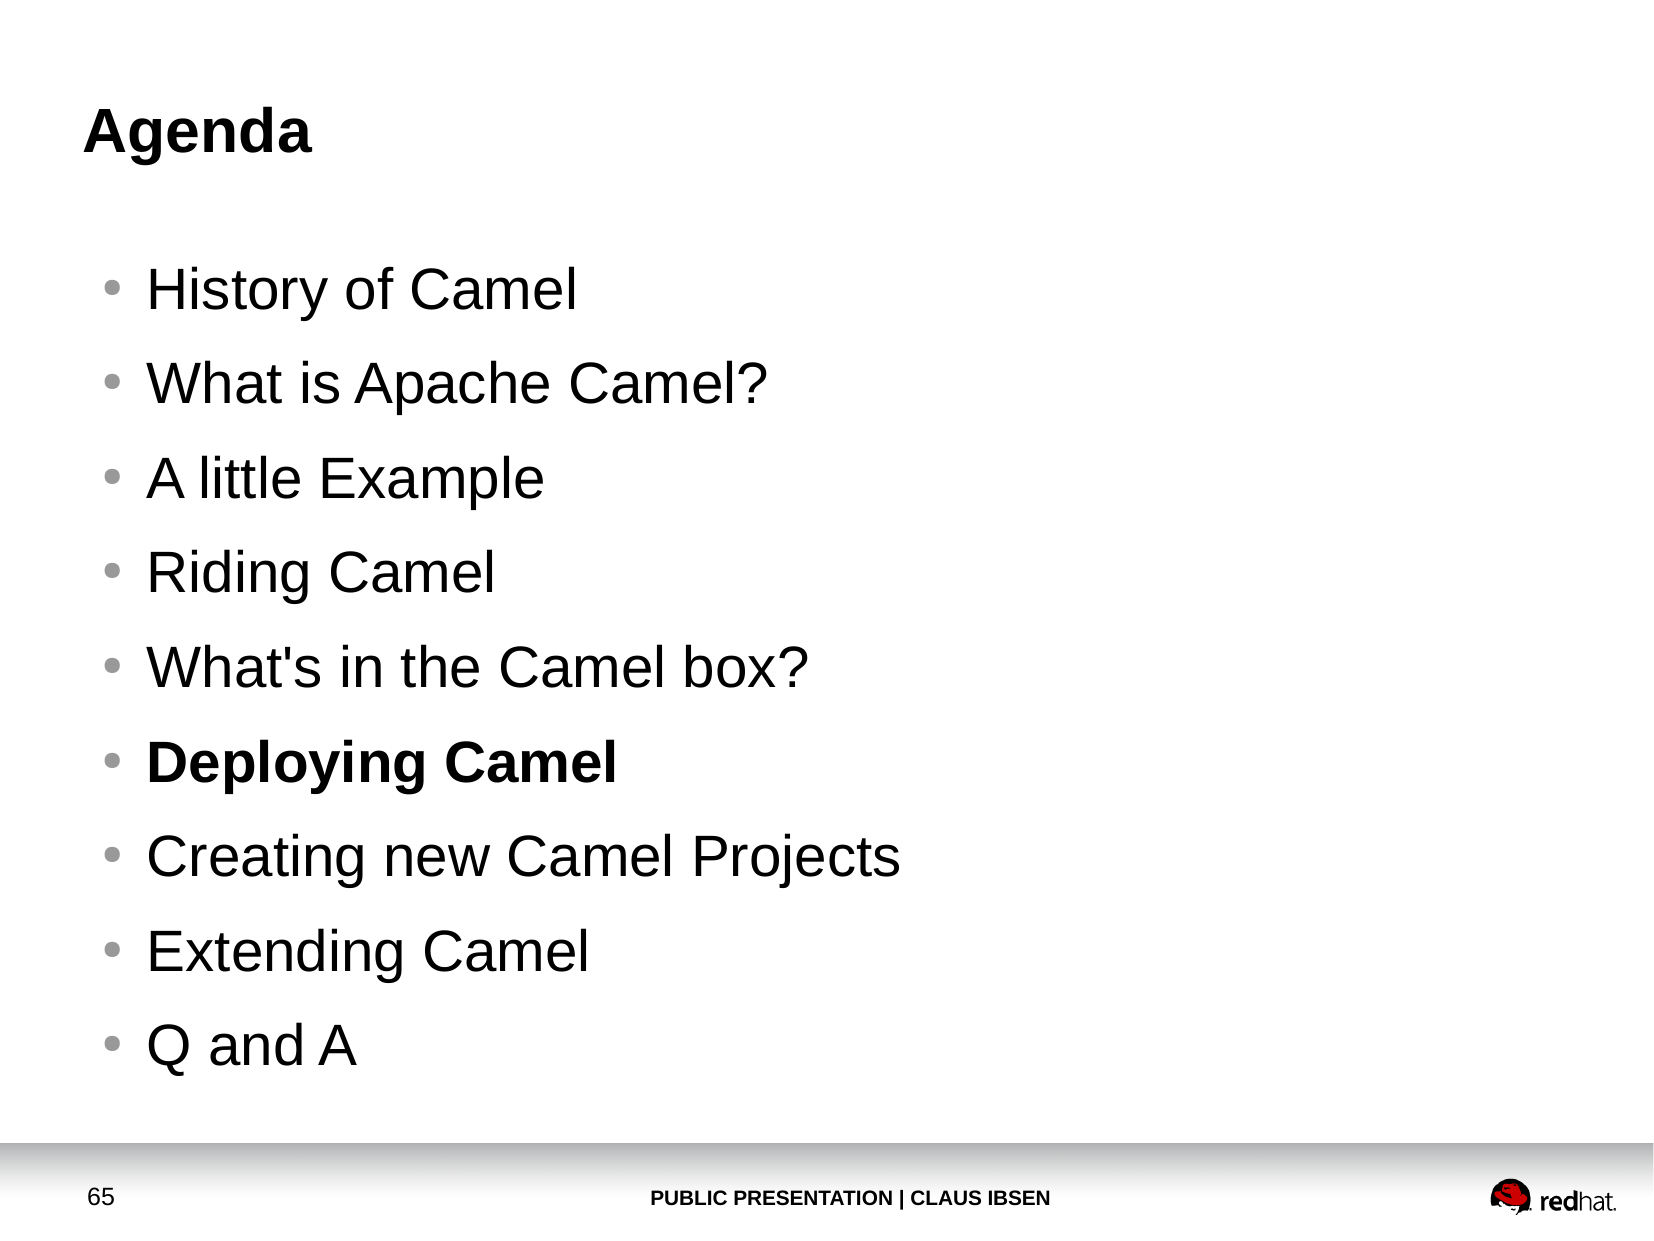

# Agenda
History of Camel
What is Apache Camel?
A little Example
Riding Camel
What's in the Camel box?
Deploying Camel
Creating new Camel Projects
Extending Camel
Q and A